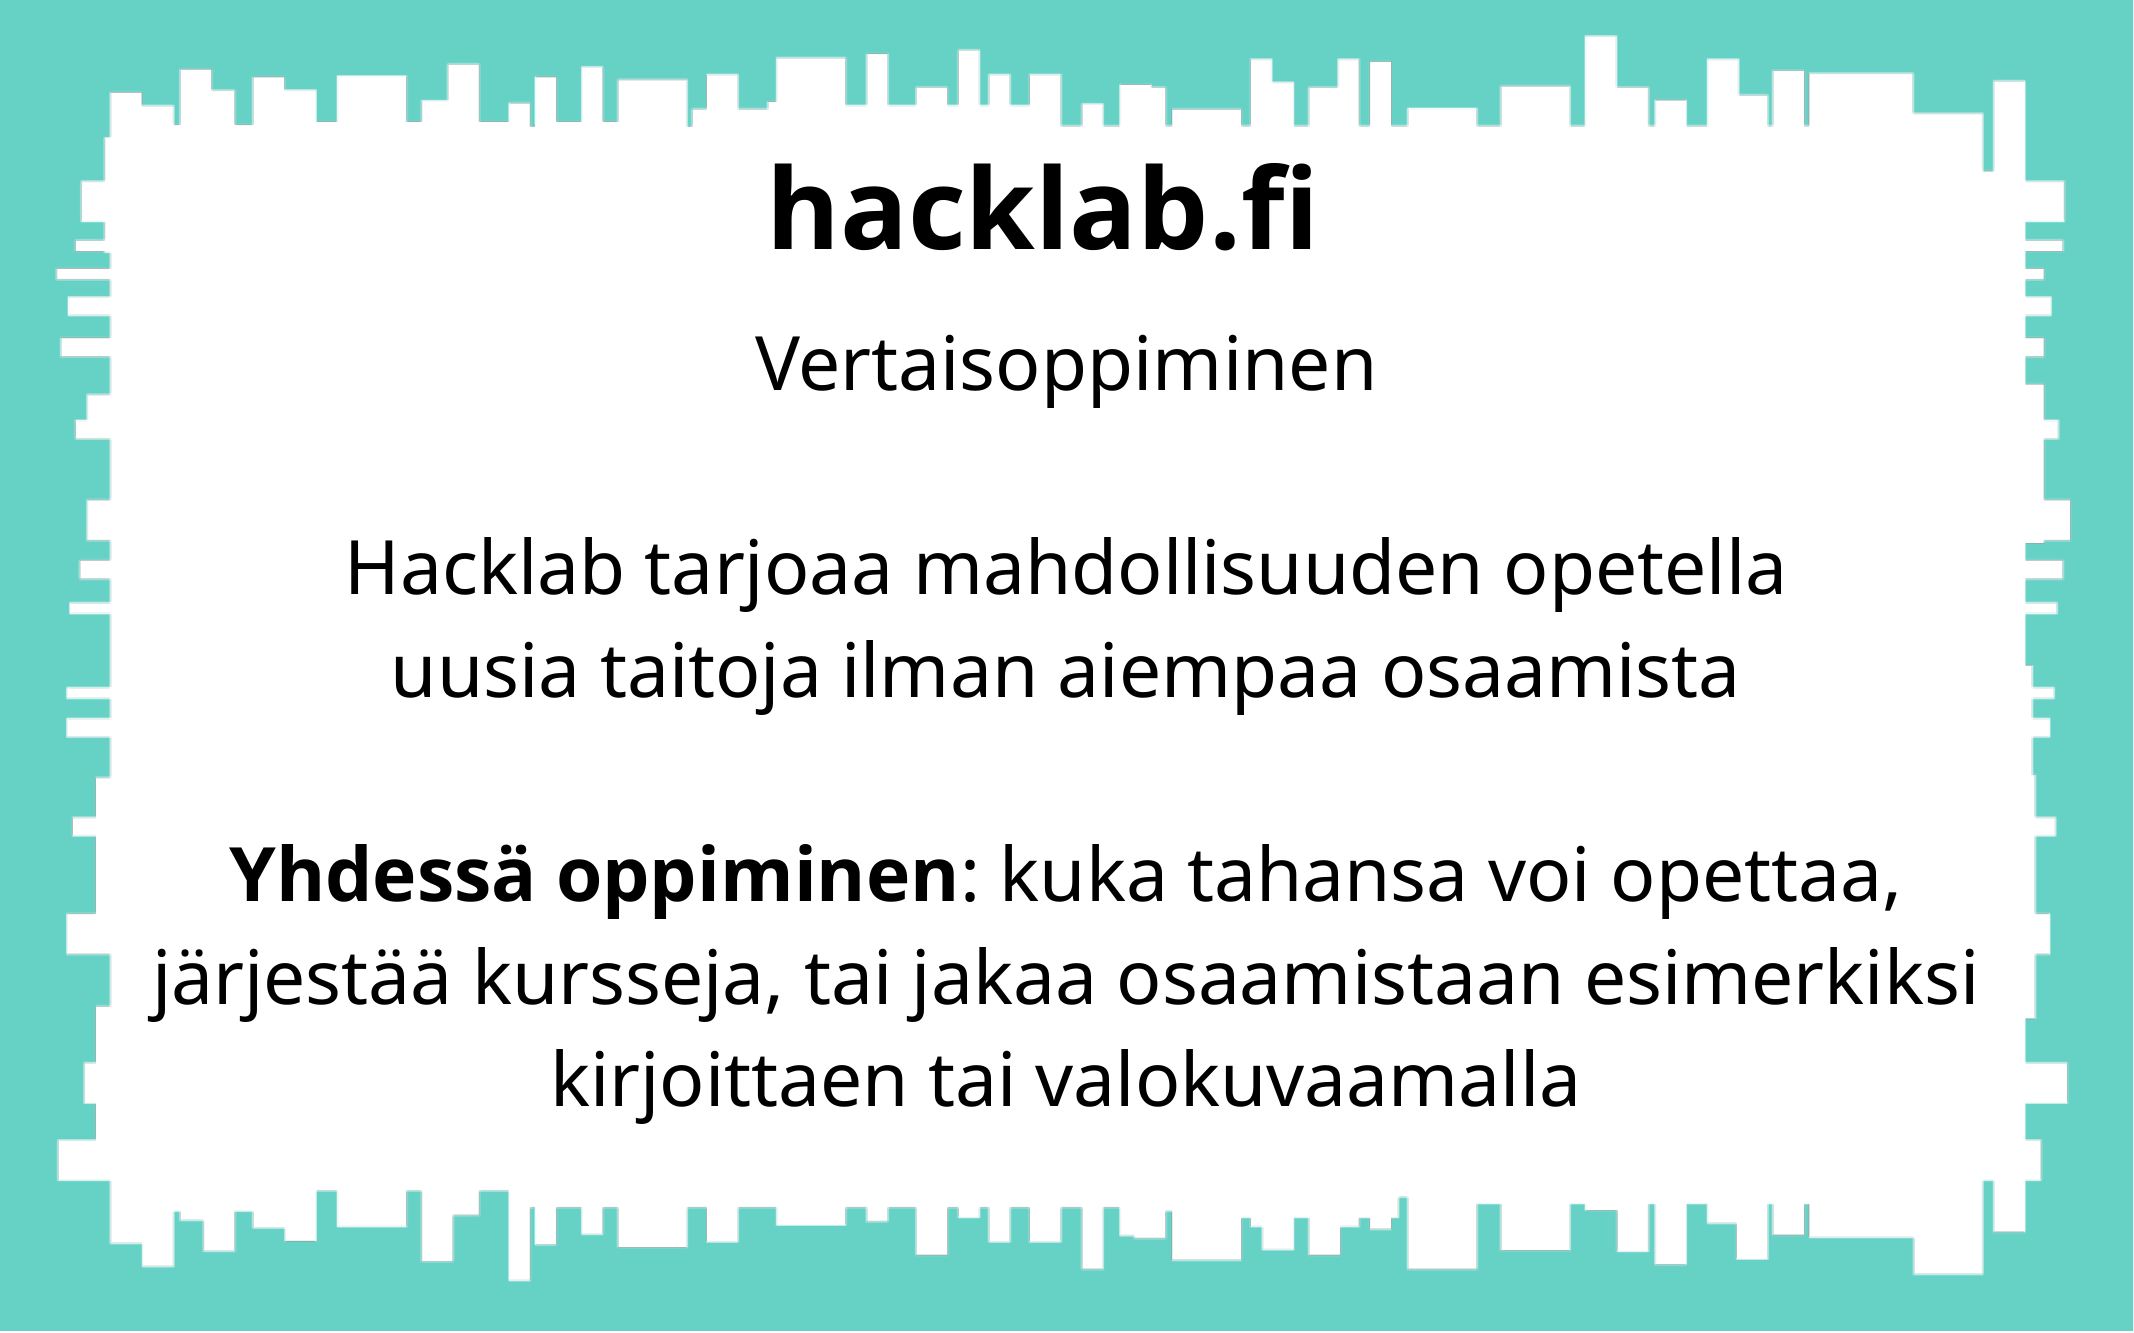

# hacklab.fi
Vertaisoppiminen
Hacklab tarjoaa mahdollisuuden opetella
uusia taitoja ilman aiempaa osaamista
Yhdessä oppiminen: kuka tahansa voi opettaa, järjestää kursseja, tai jakaa osaamistaan esimerkiksi kirjoittaen tai valokuvaamalla